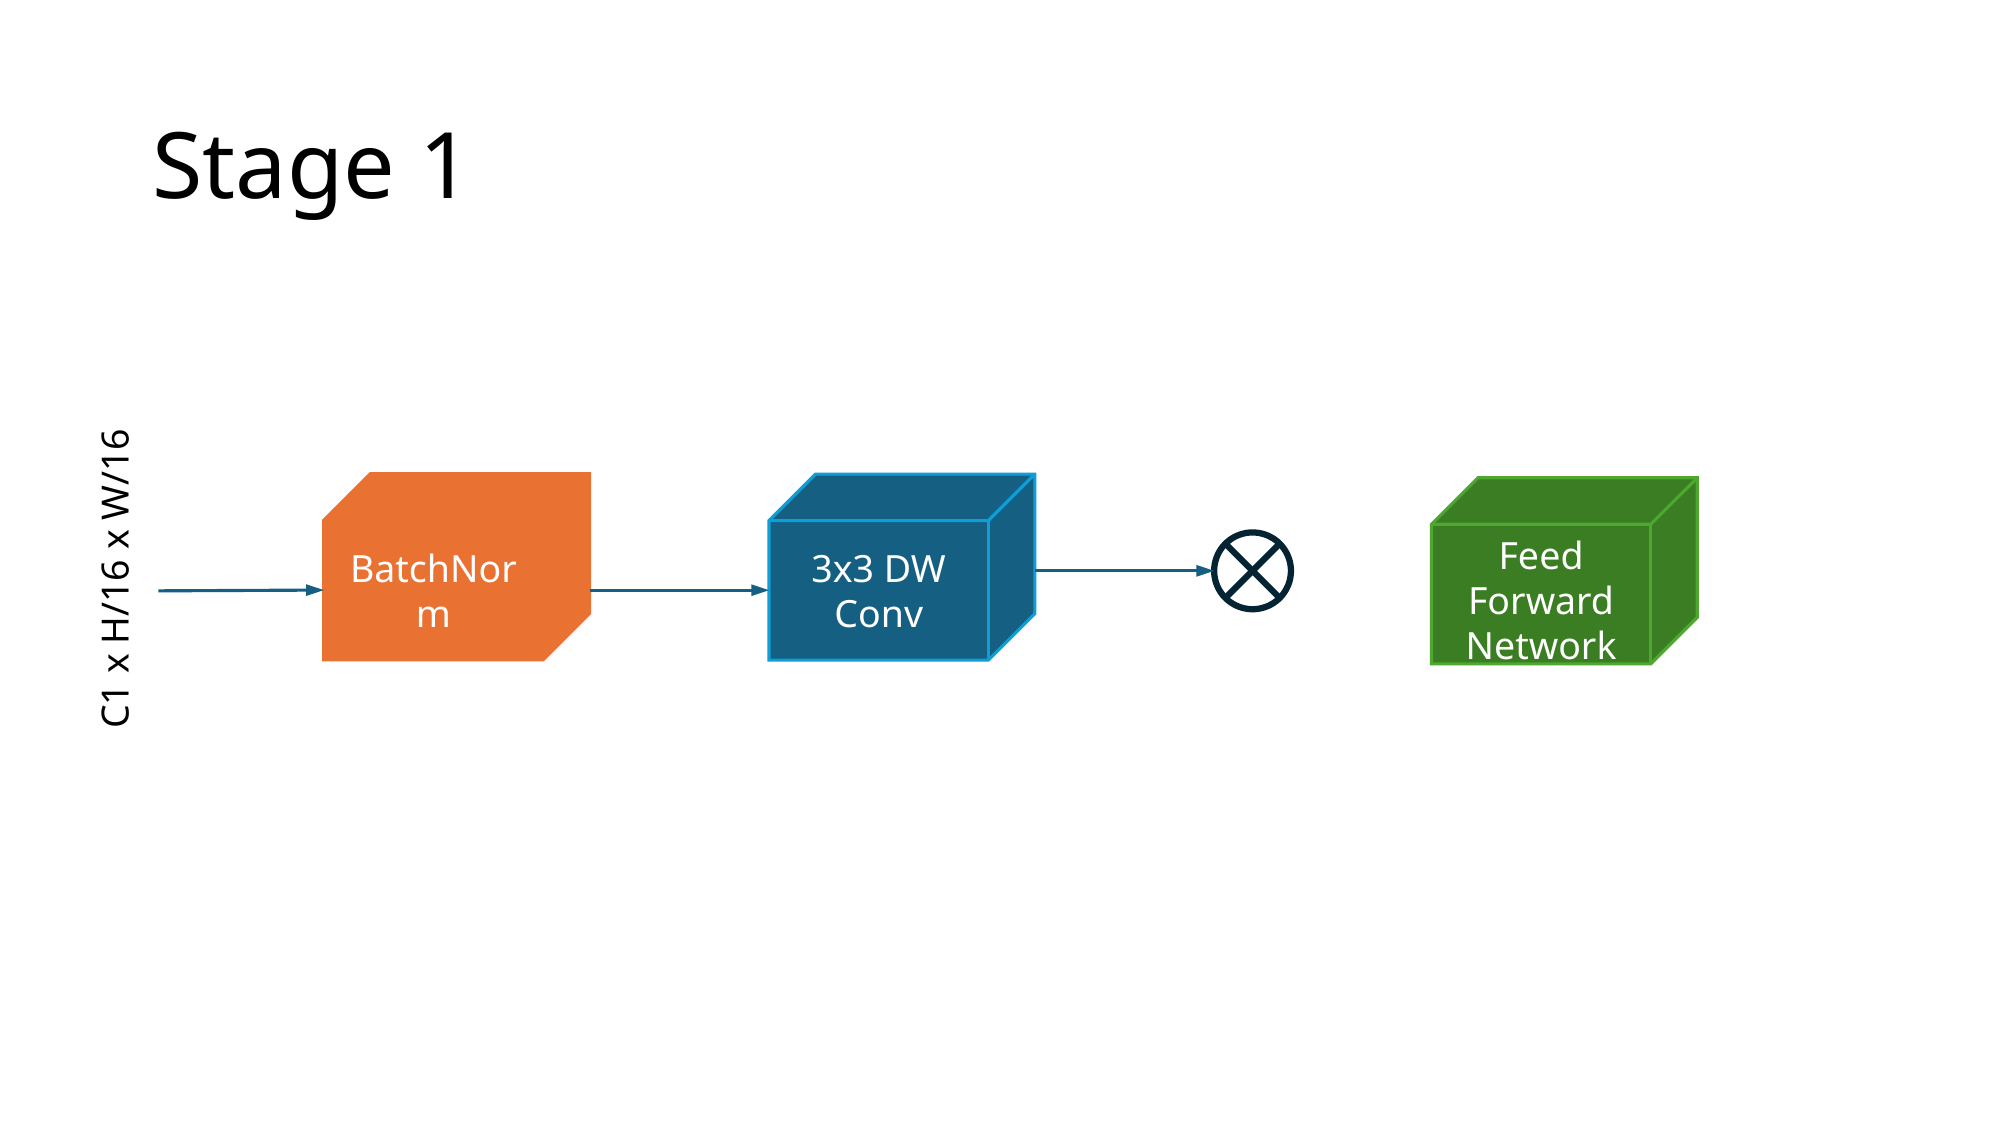

# Stage 1
BatchNorm
3x3 DW Conv
Feed Forward Network
C1 x H/16 x W/16